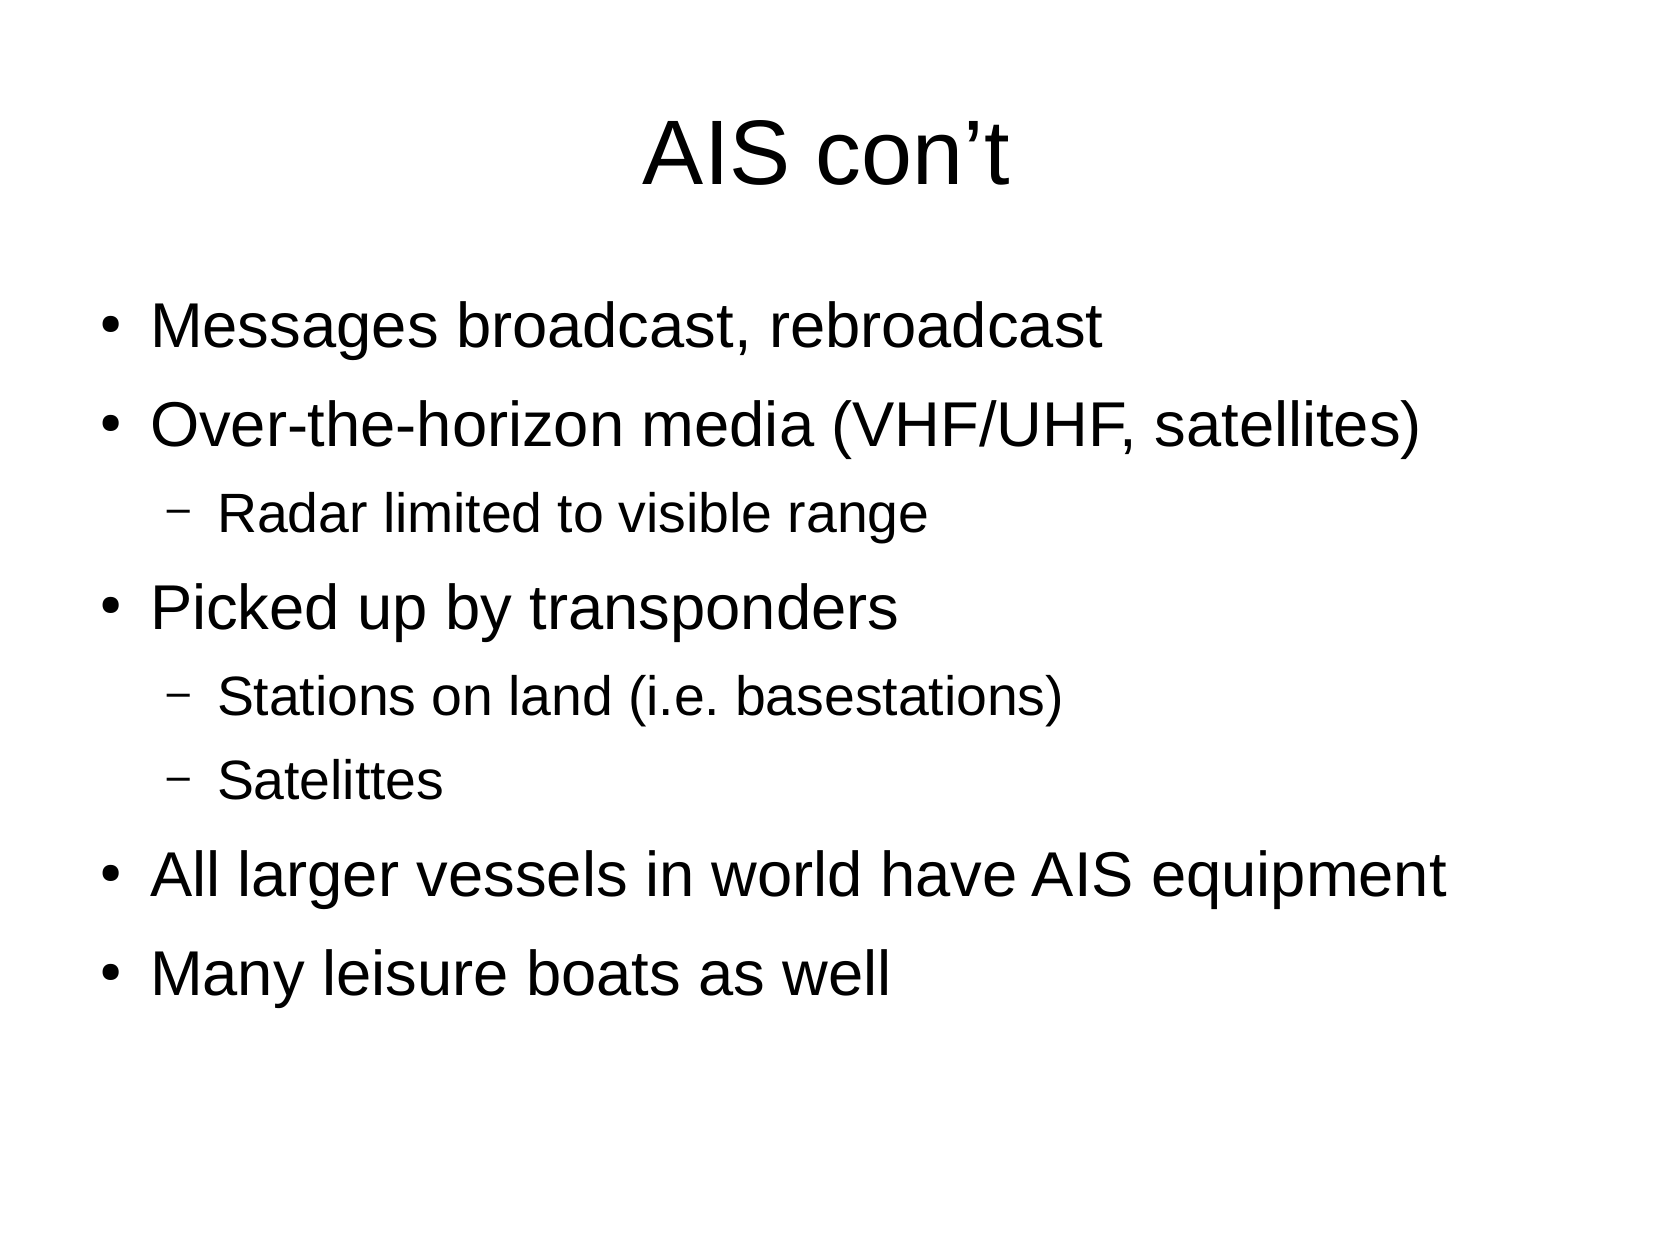

# AIS con’t
Messages broadcast, rebroadcast
Over-the-horizon media (VHF/UHF, satellites)
Radar limited to visible range
Picked up by transponders
Stations on land (i.e. basestations)
Satelittes
All larger vessels in world have AIS equipment
Many leisure boats as well